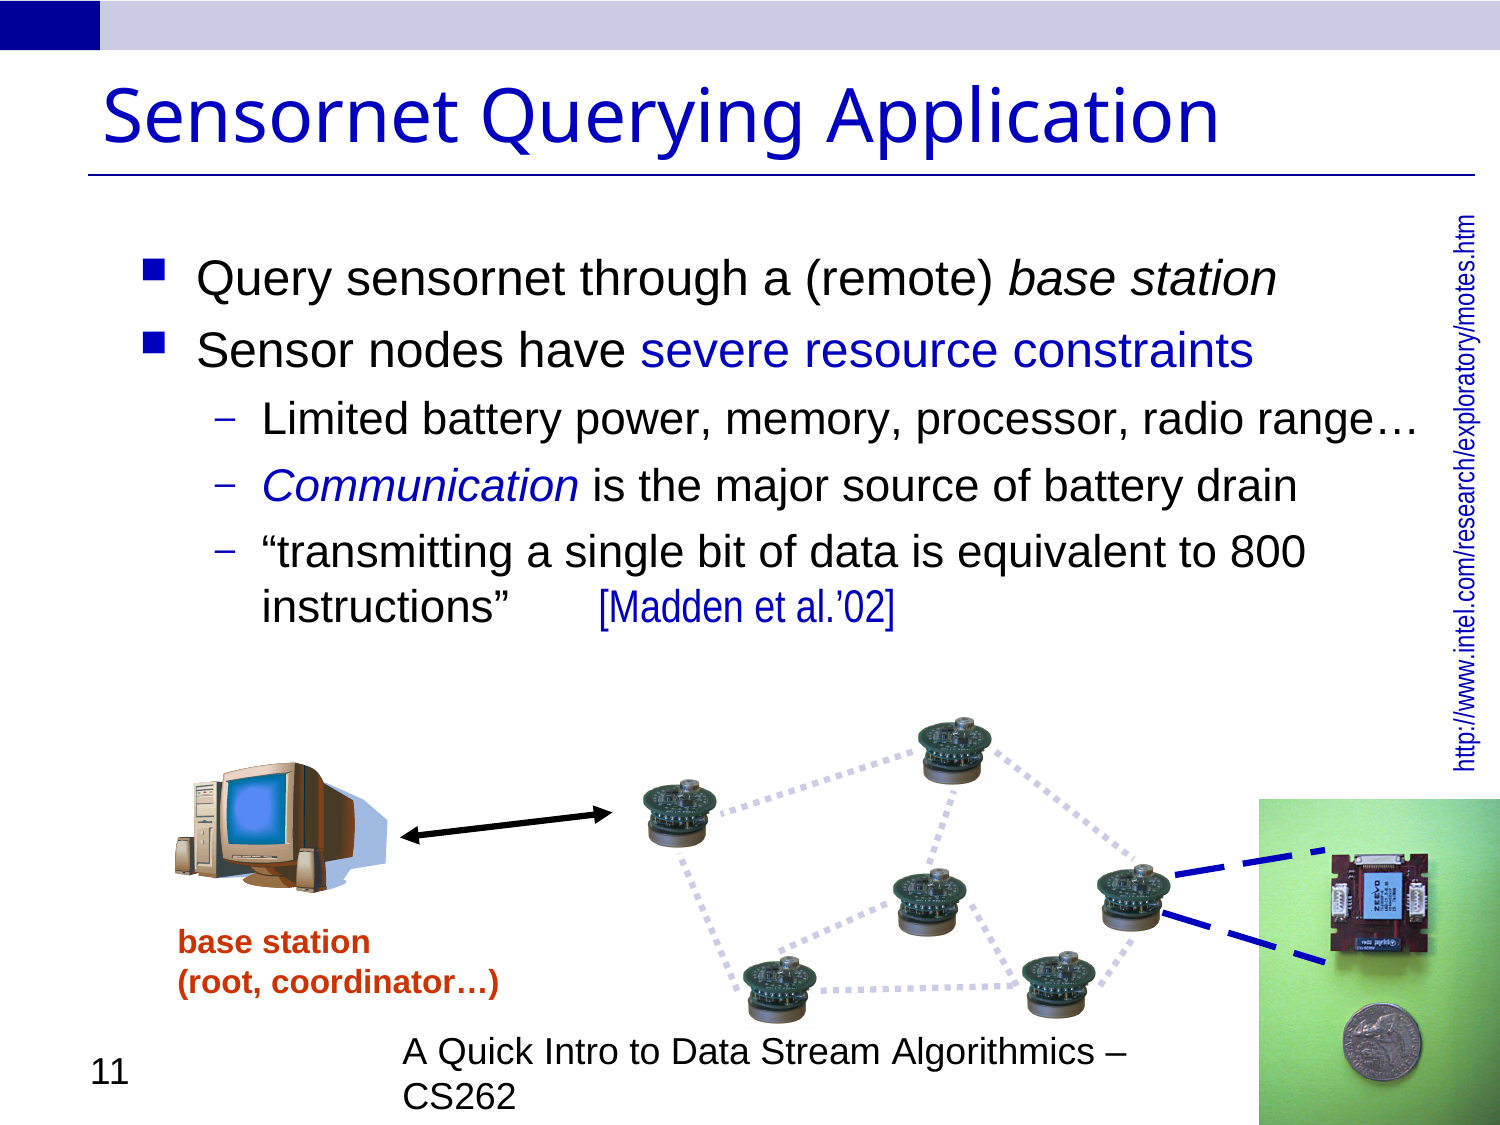

# Sensornet Querying Application
Query sensornet through a (remote) base station
Sensor nodes have severe resource constraints
Limited battery power, memory, processor, radio range…
Communication is the major source of battery drain
“transmitting a single bit of data is equivalent to 800 instructions” [Madden et al.’02]
http://www.intel.com/research/exploratory/motes.htm
base station
(root, coordinator…)
Fundamentals of Analyzing and Mining Data Streams
11